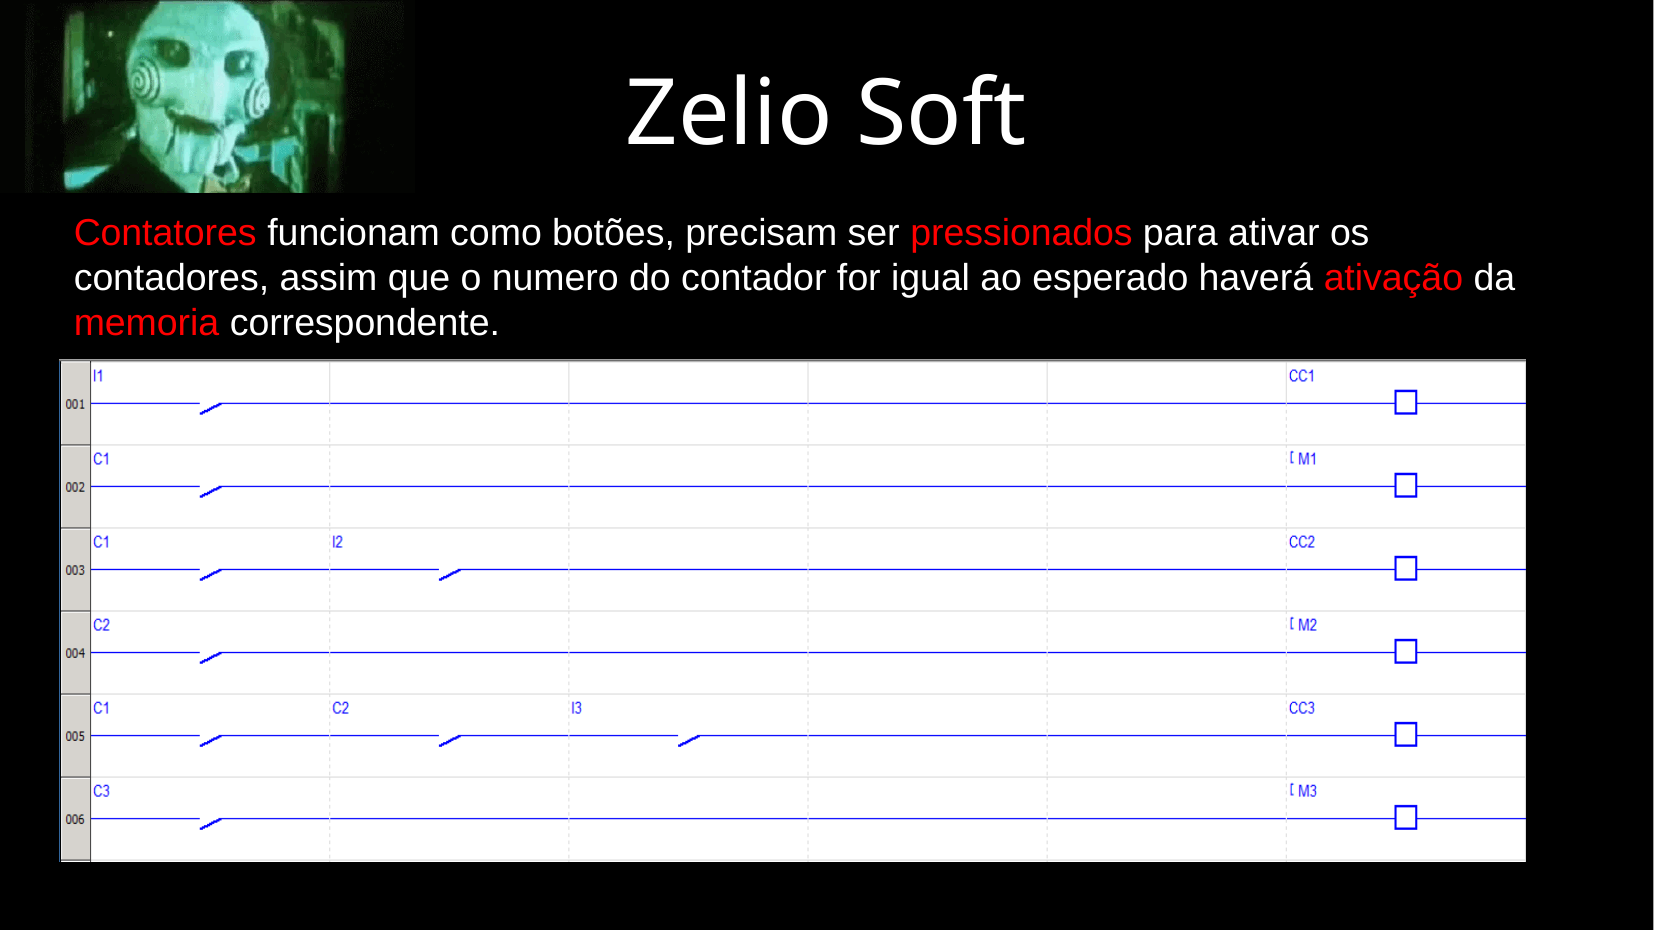

# Zelio Soft
Contatores funcionam como botões, precisam ser pressionados para ativar os contadores, assim que o numero do contador for igual ao esperado haverá ativação da memoria correspondente.